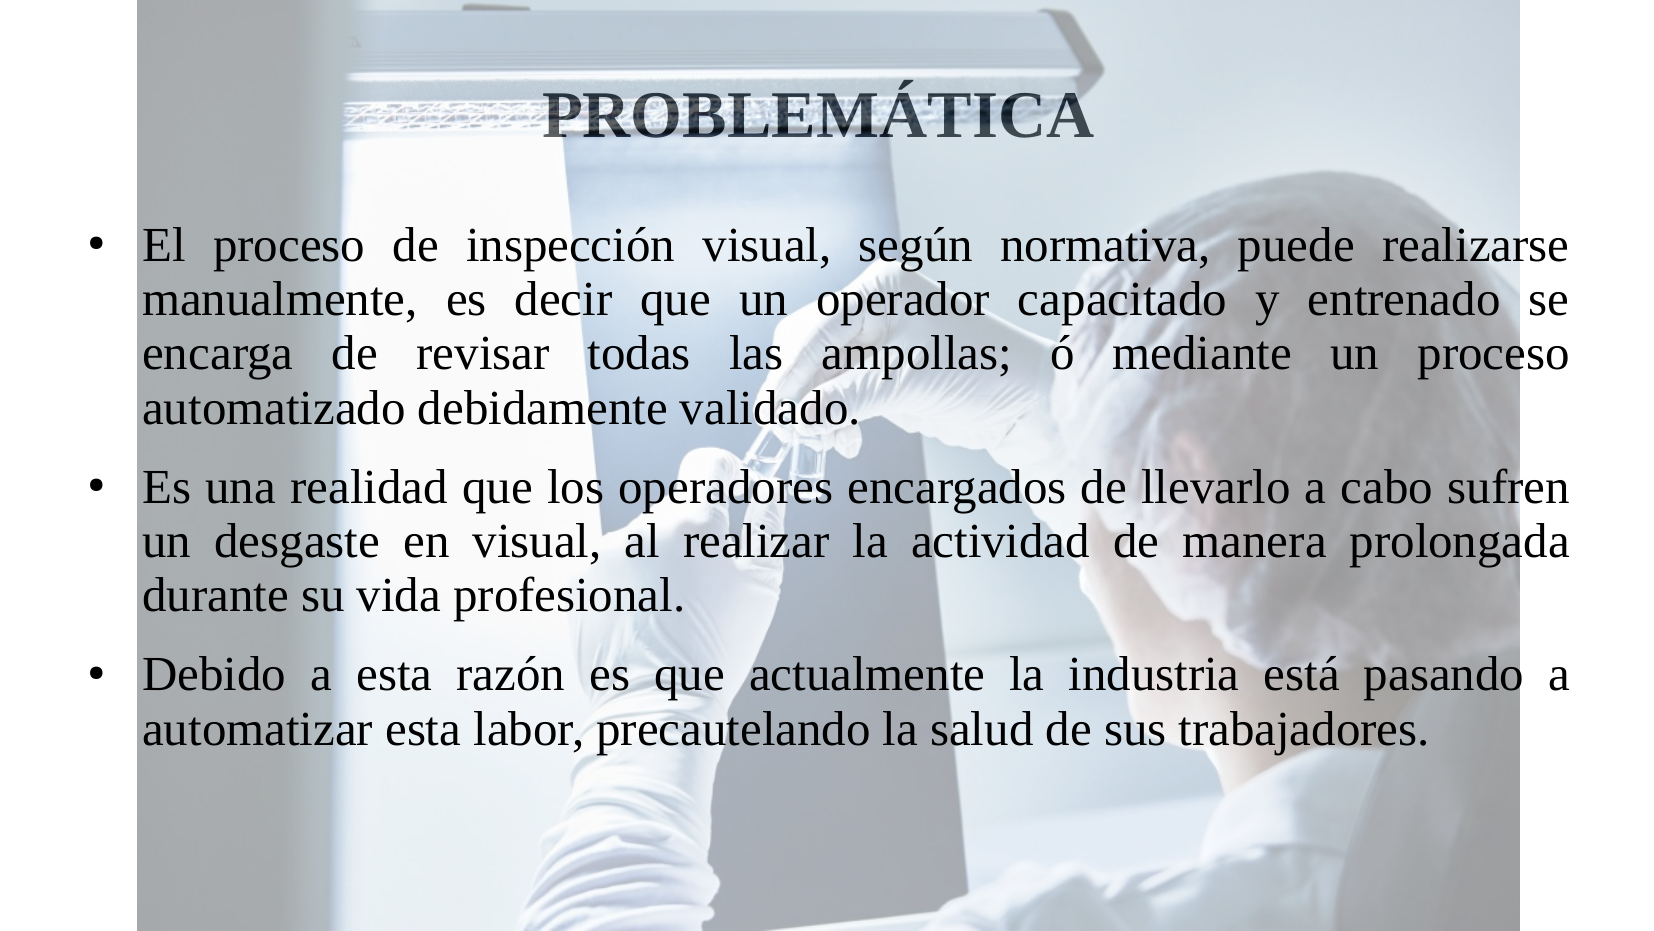

# PROBLEMÁTICA
El proceso de inspección visual, según normativa, puede realizarse manualmente, es decir que un operador capacitado y entrenado se encarga de revisar todas las ampollas; ó mediante un proceso automatizado debidamente validado.
Es una realidad que los operadores encargados de llevarlo a cabo sufren un desgaste en visual, al realizar la actividad de manera prolongada durante su vida profesional.
Debido a esta razón es que actualmente la industria está pasando a automatizar esta labor, precautelando la salud de sus trabajadores.